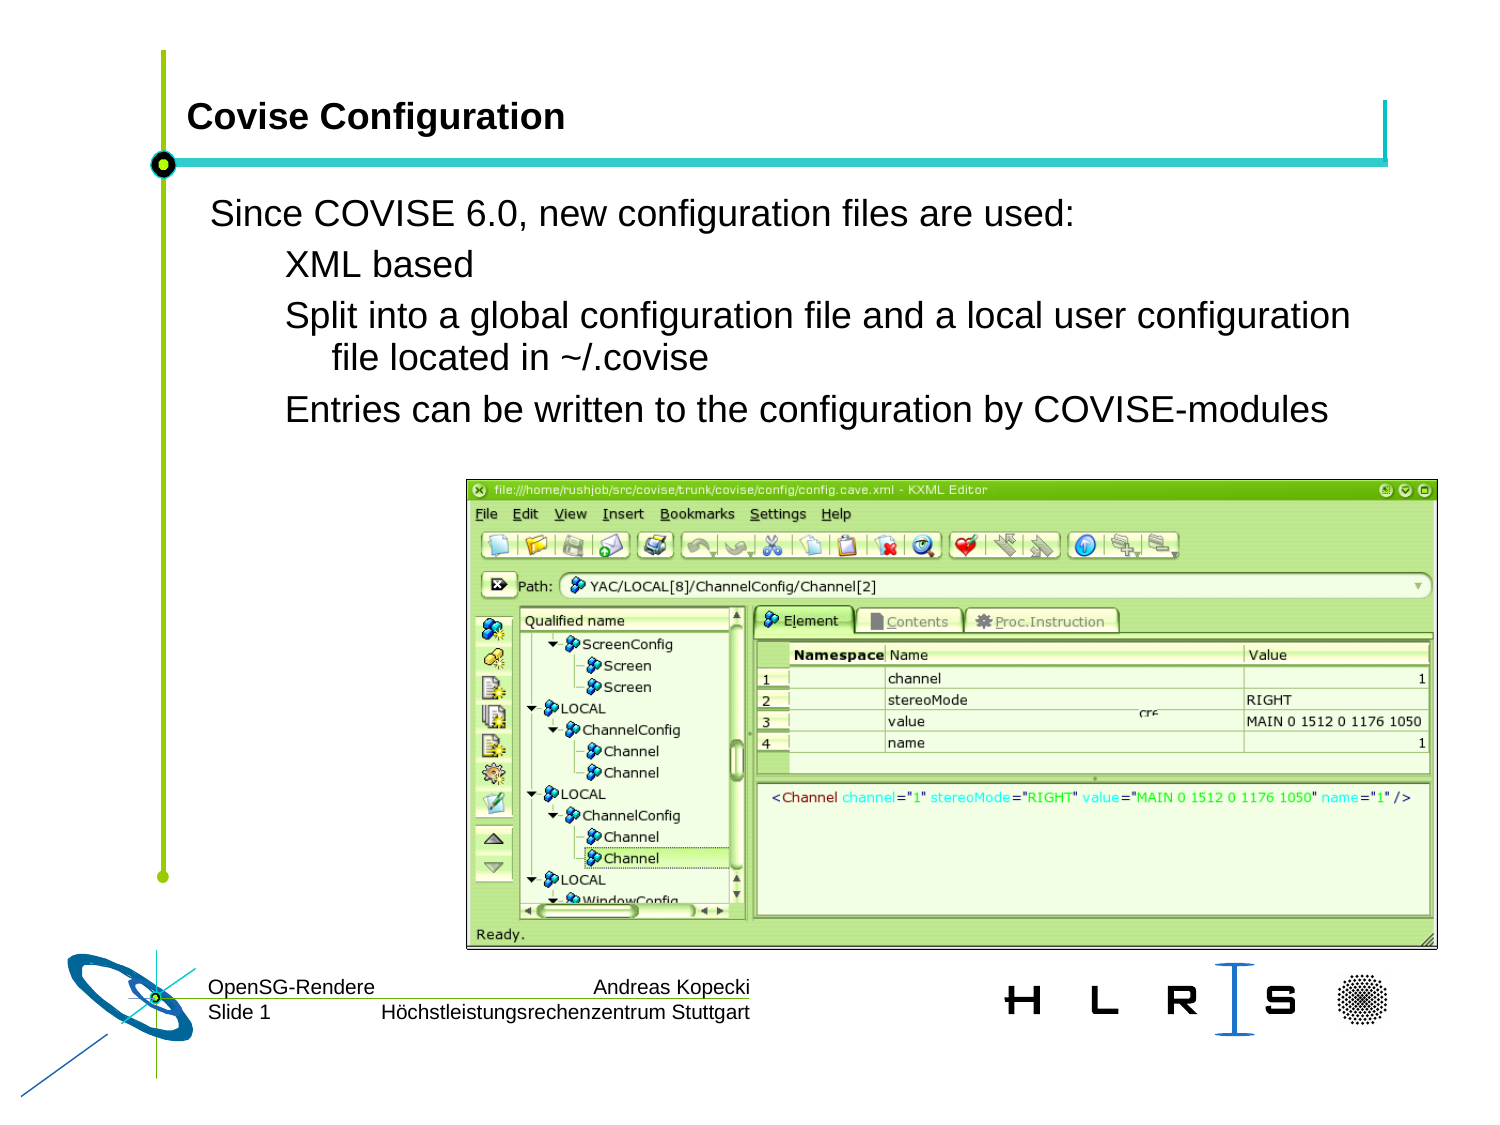

# Covise Configuration
Since COVISE 6.0, new configuration files are used:
XML based
Split into a global configuration file and a local user configuration file located in ~/.covise
Entries can be written to the configuration by COVISE-modules
OpenSG-Rendere
1